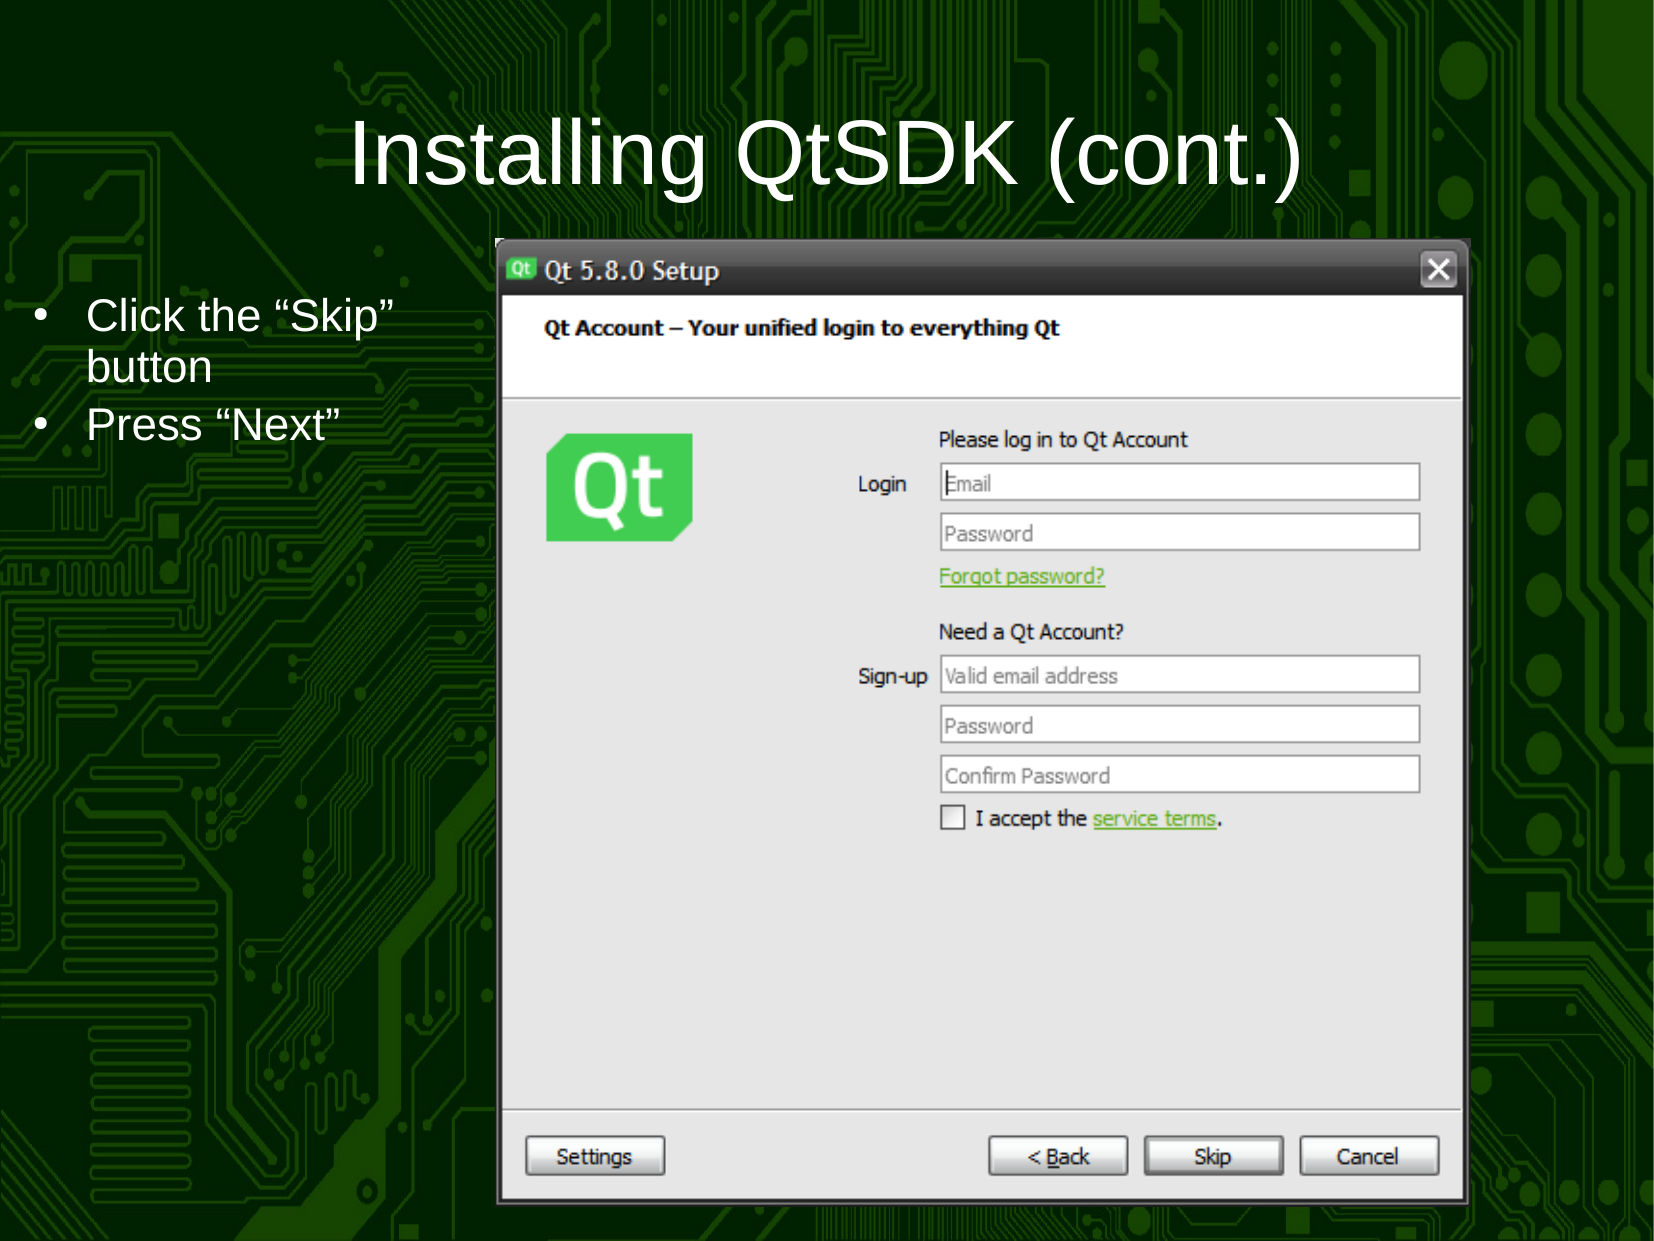

# Installing QtSDK (cont.)
Click the “Skip” button
Press “Next”